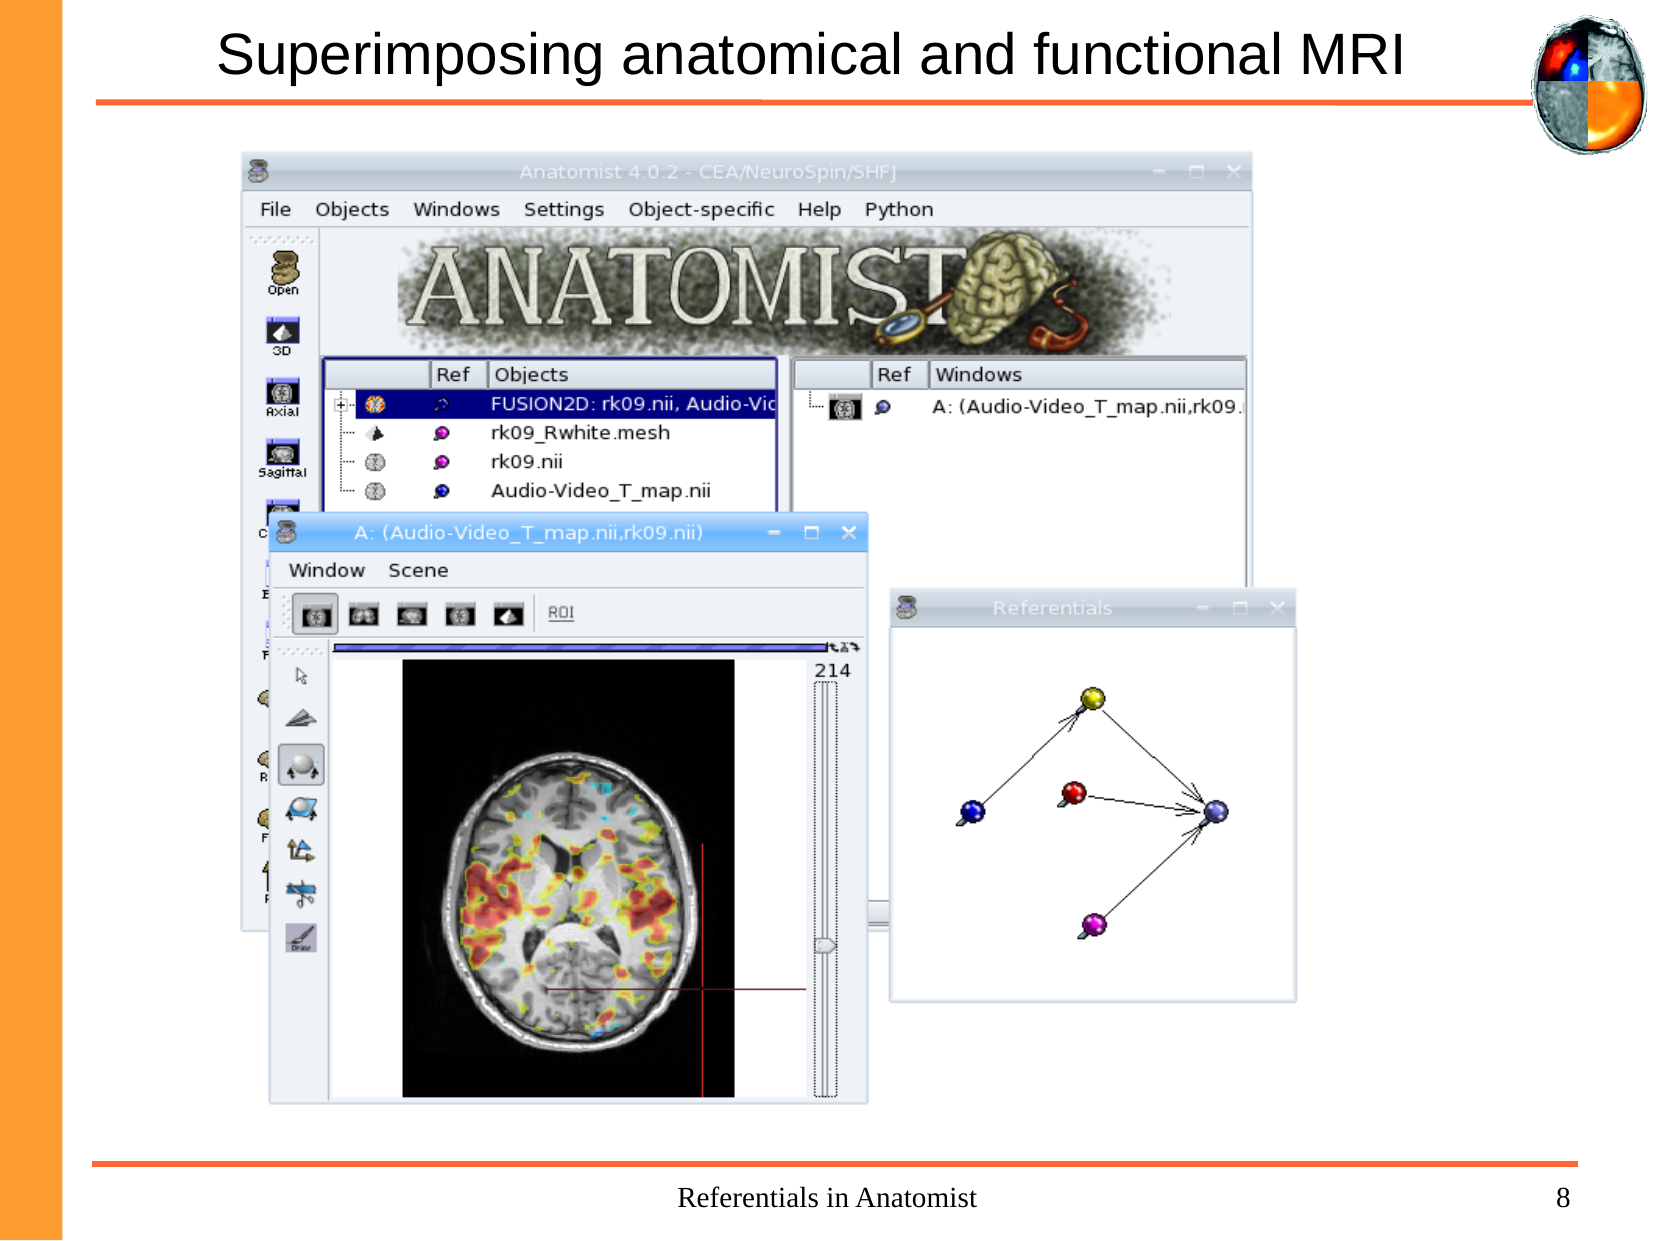

# Superimposing anatomical and functional MRI
Referentials in Anatomist
8